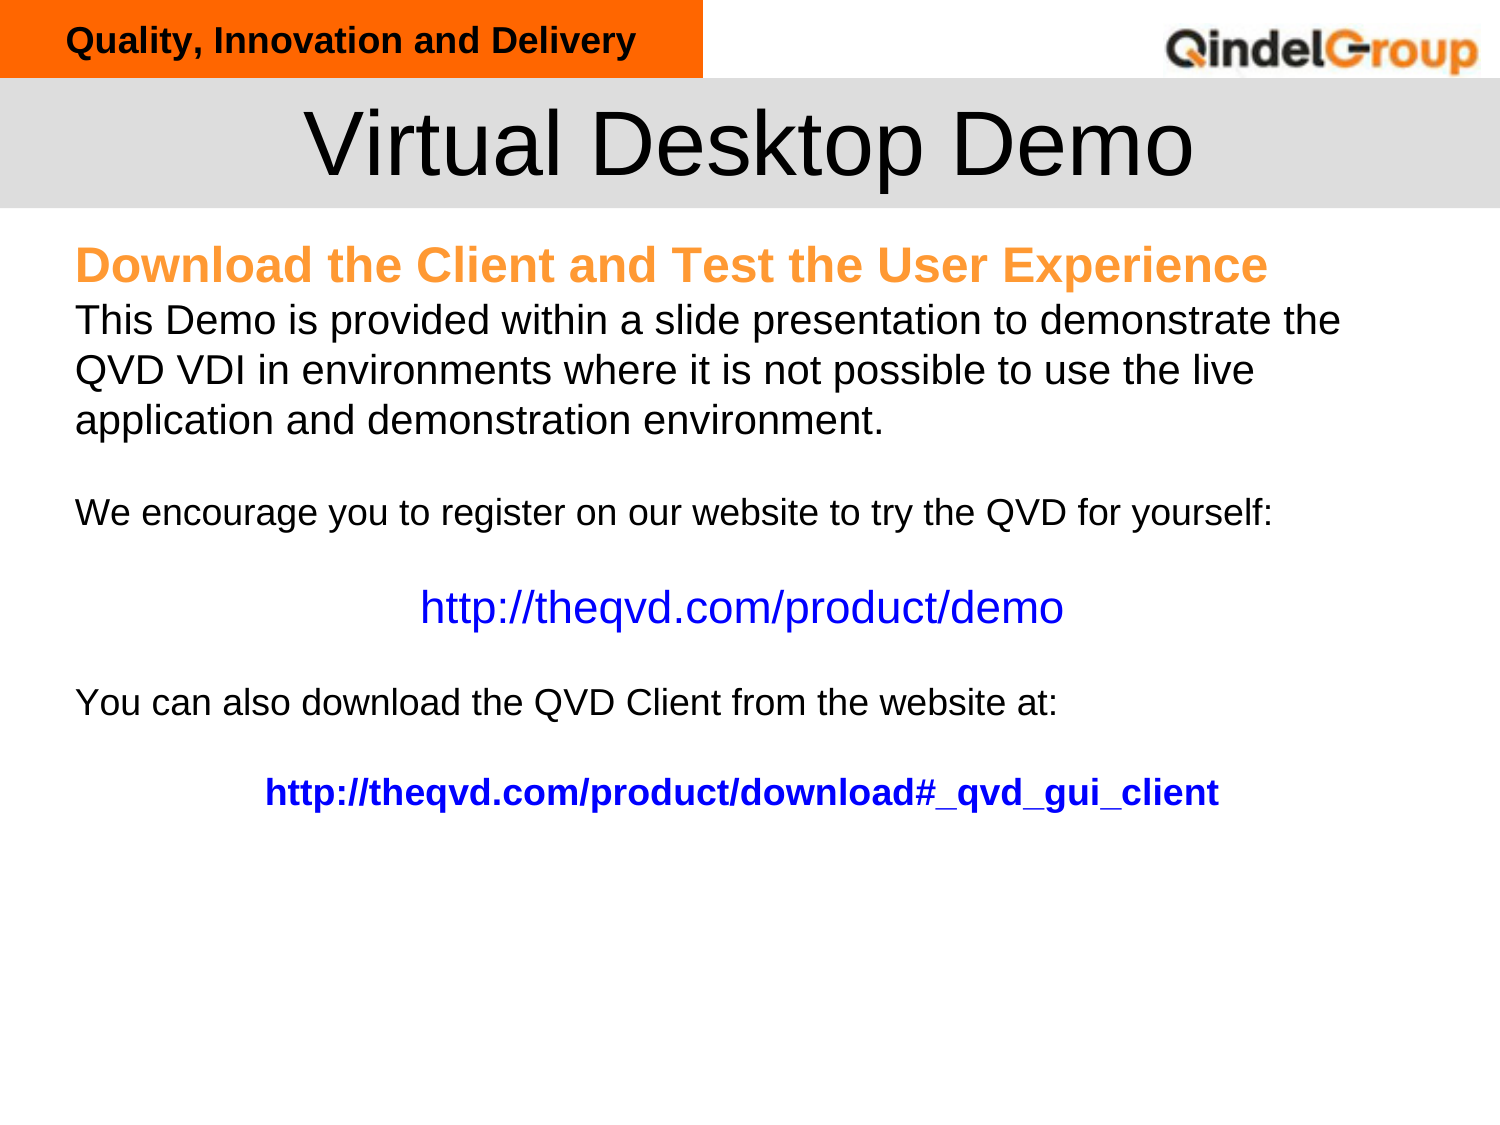

# Virtual Desktop Demo
Download the Client and Test the User Experience
This Demo is provided within a slide presentation to demonstrate the QVD VDI in environments where it is not possible to use the live application and demonstration environment.
We encourage you to register on our website to try the QVD for yourself:
http://theqvd.com/product/demo
You can also download the QVD Client from the website at:
http://theqvd.com/product/download#_qvd_gui_client